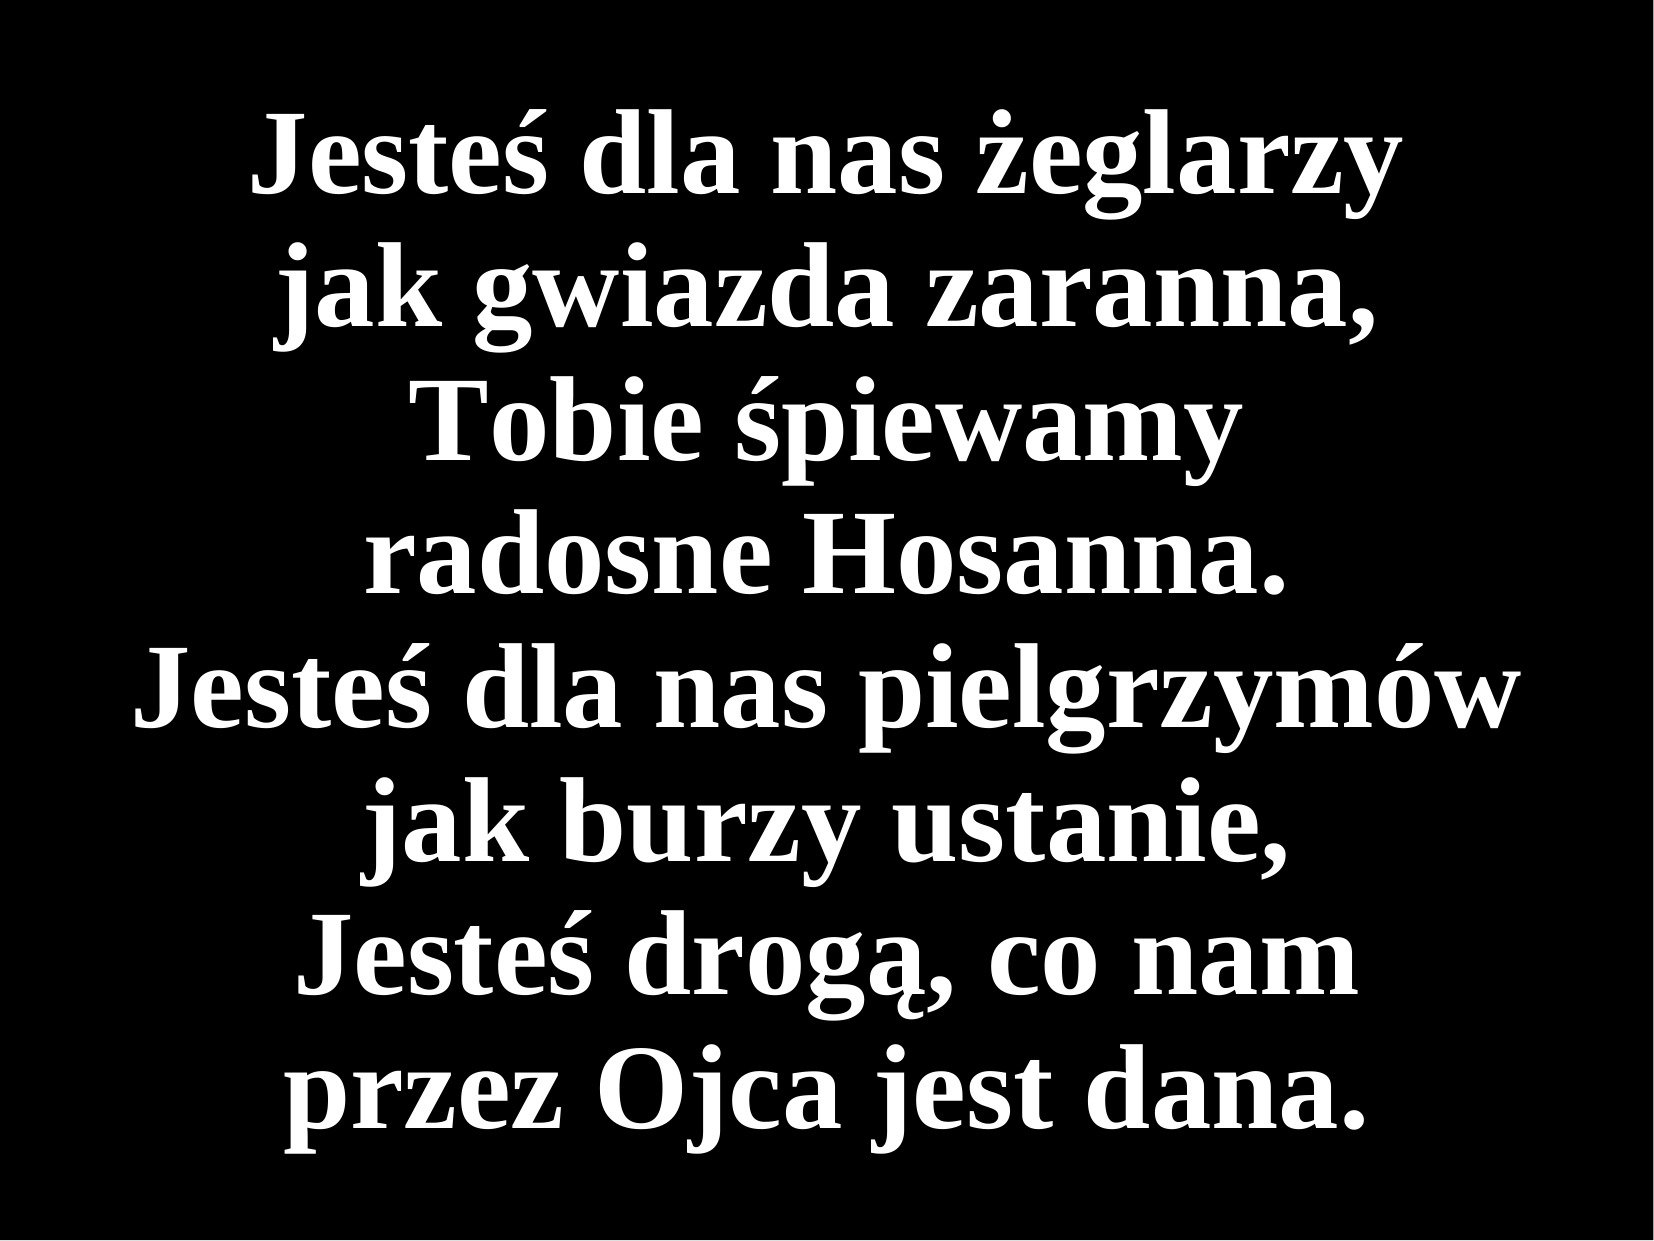

# Jesteś dla nas żeglarzy jak gwiazda zaranna, Tobie śpiewamy radosne Hosanna. Jesteś dla nas pielgrzymów jak burzy ustanie, Jesteś drogą, co nam przez Ojca jest dana.